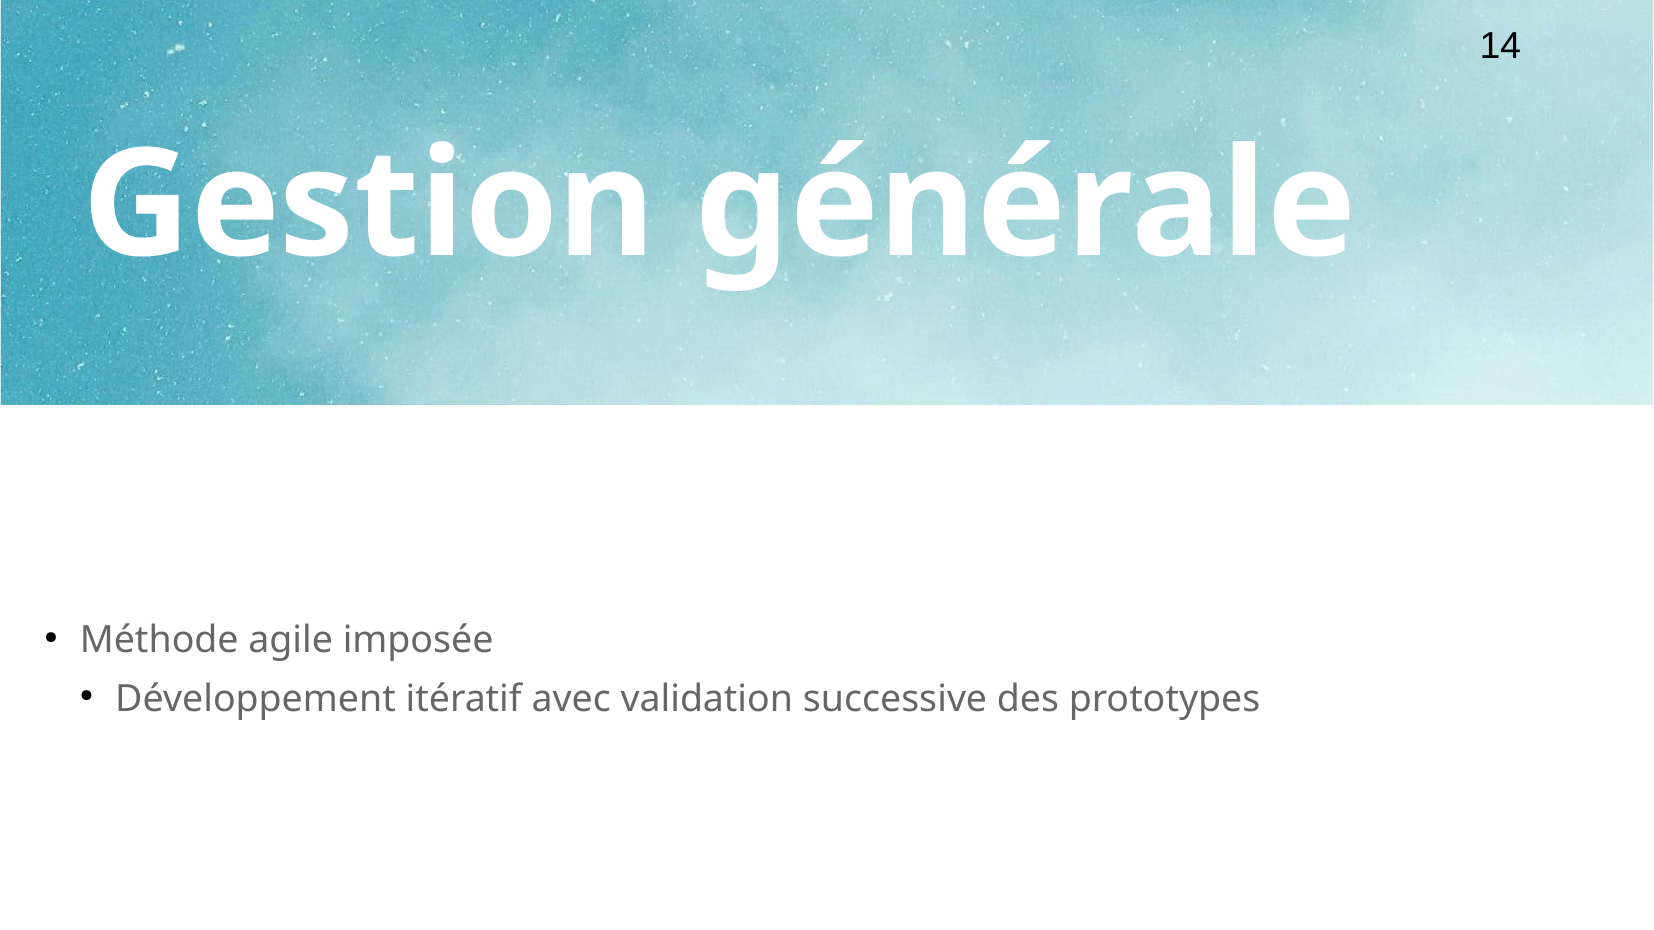

# Gestion générale
Méthode agile imposée
Développement itératif avec validation successive des prototypes